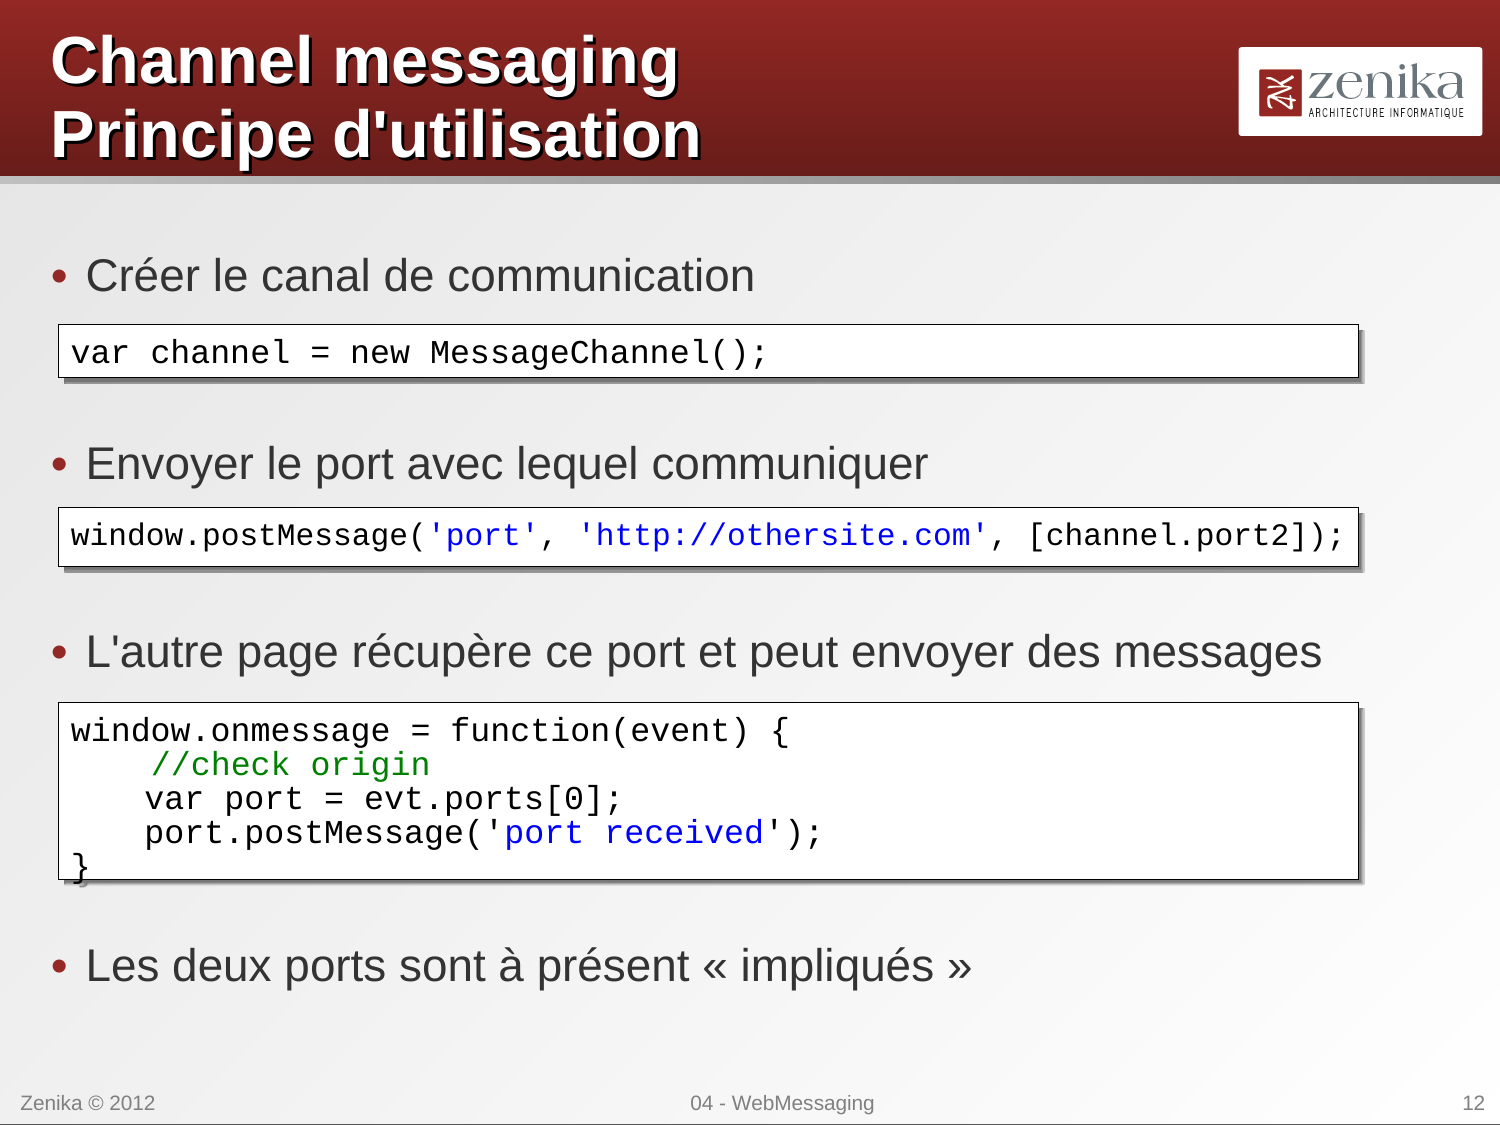

# Channel messaging Principe d'utilisation
Créer le canal de communication
Envoyer le port avec lequel communiquer
L'autre page récupère ce port et peut envoyer des messages
Les deux ports sont à présent « impliqués »
var channel = new MessageChannel();
window.postMessage('port', 'http://othersite.com', [channel.port2]);
window.onmessage = function(event) {
 //check origin
 	var port = evt.ports[0];
	port.postMessage('port received');
}